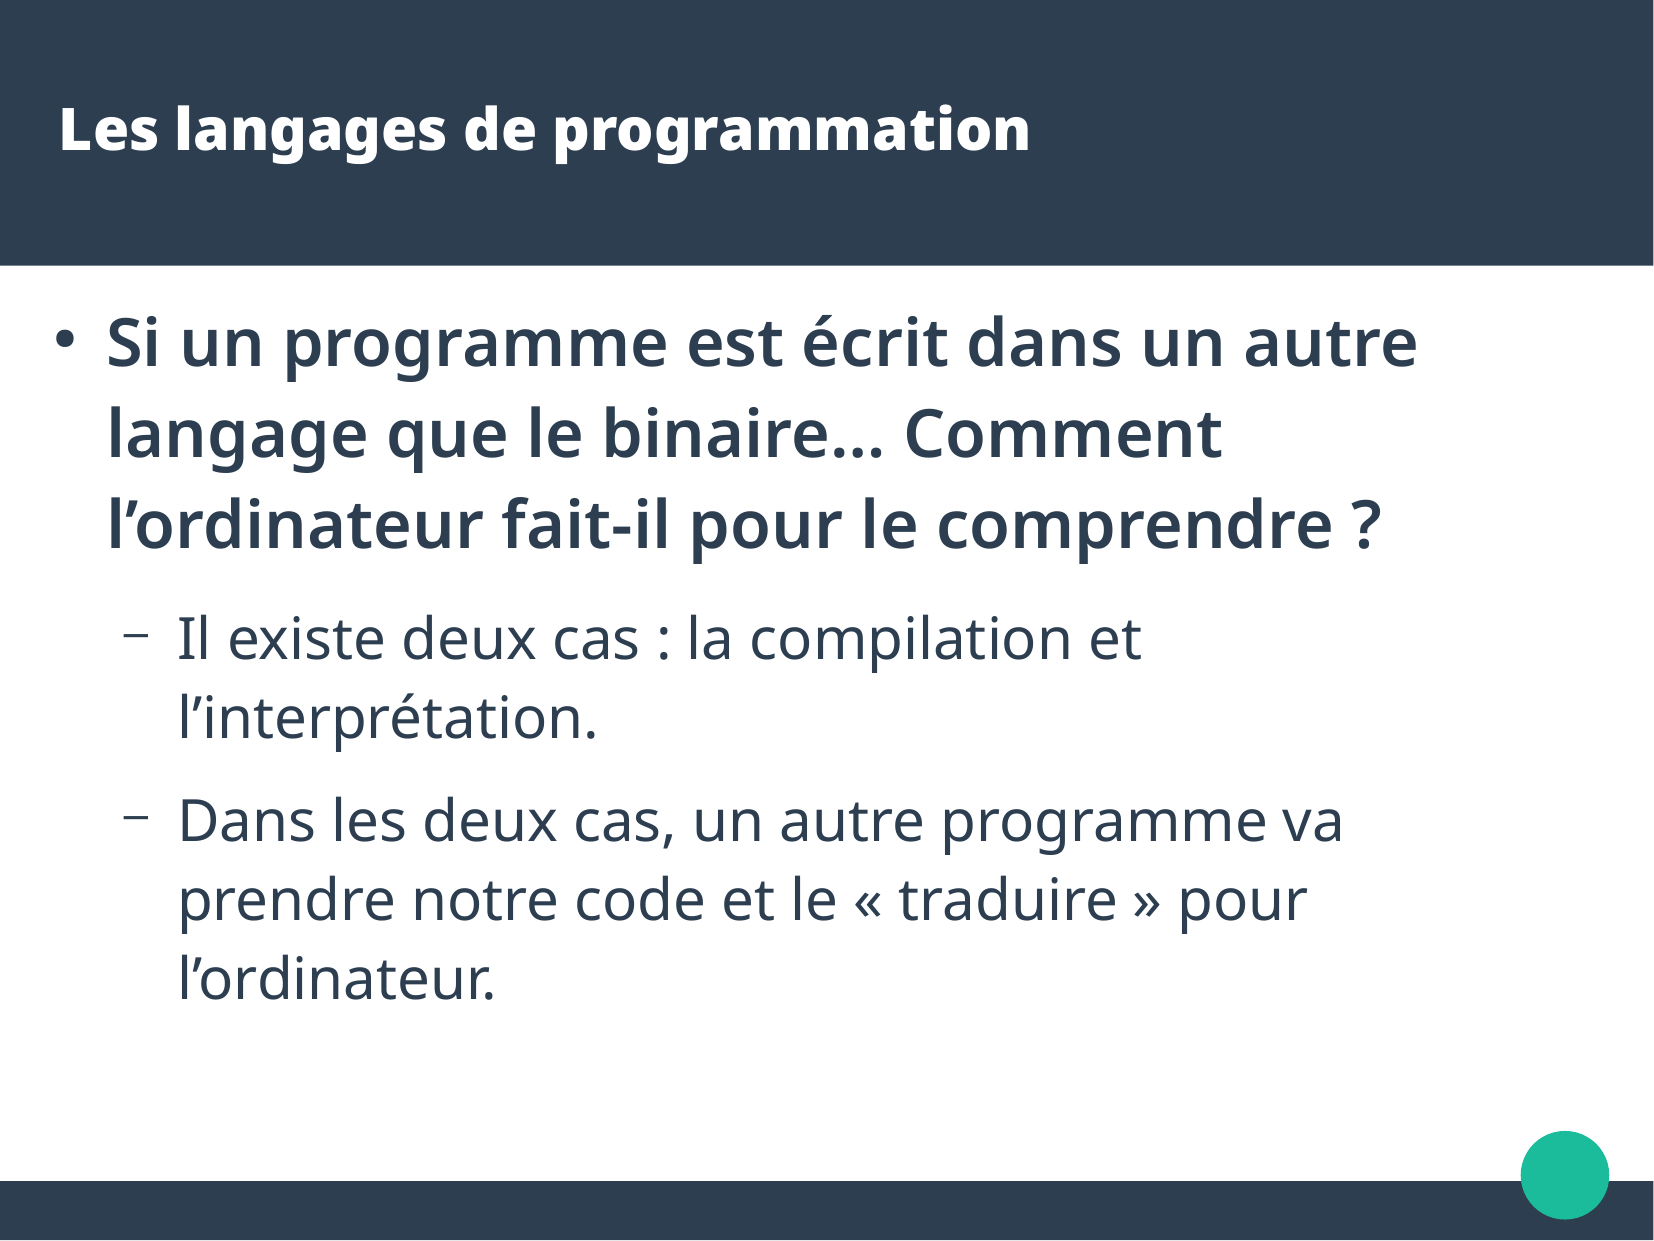

# Les langages de programmation
Si un programme est écrit dans un autre langage que le binaire… Comment l’ordinateur fait-il pour le comprendre ?
Il existe deux cas : la compilation et l’interprétation.
Dans les deux cas, un autre programme va prendre notre code et le « traduire » pour l’ordinateur.